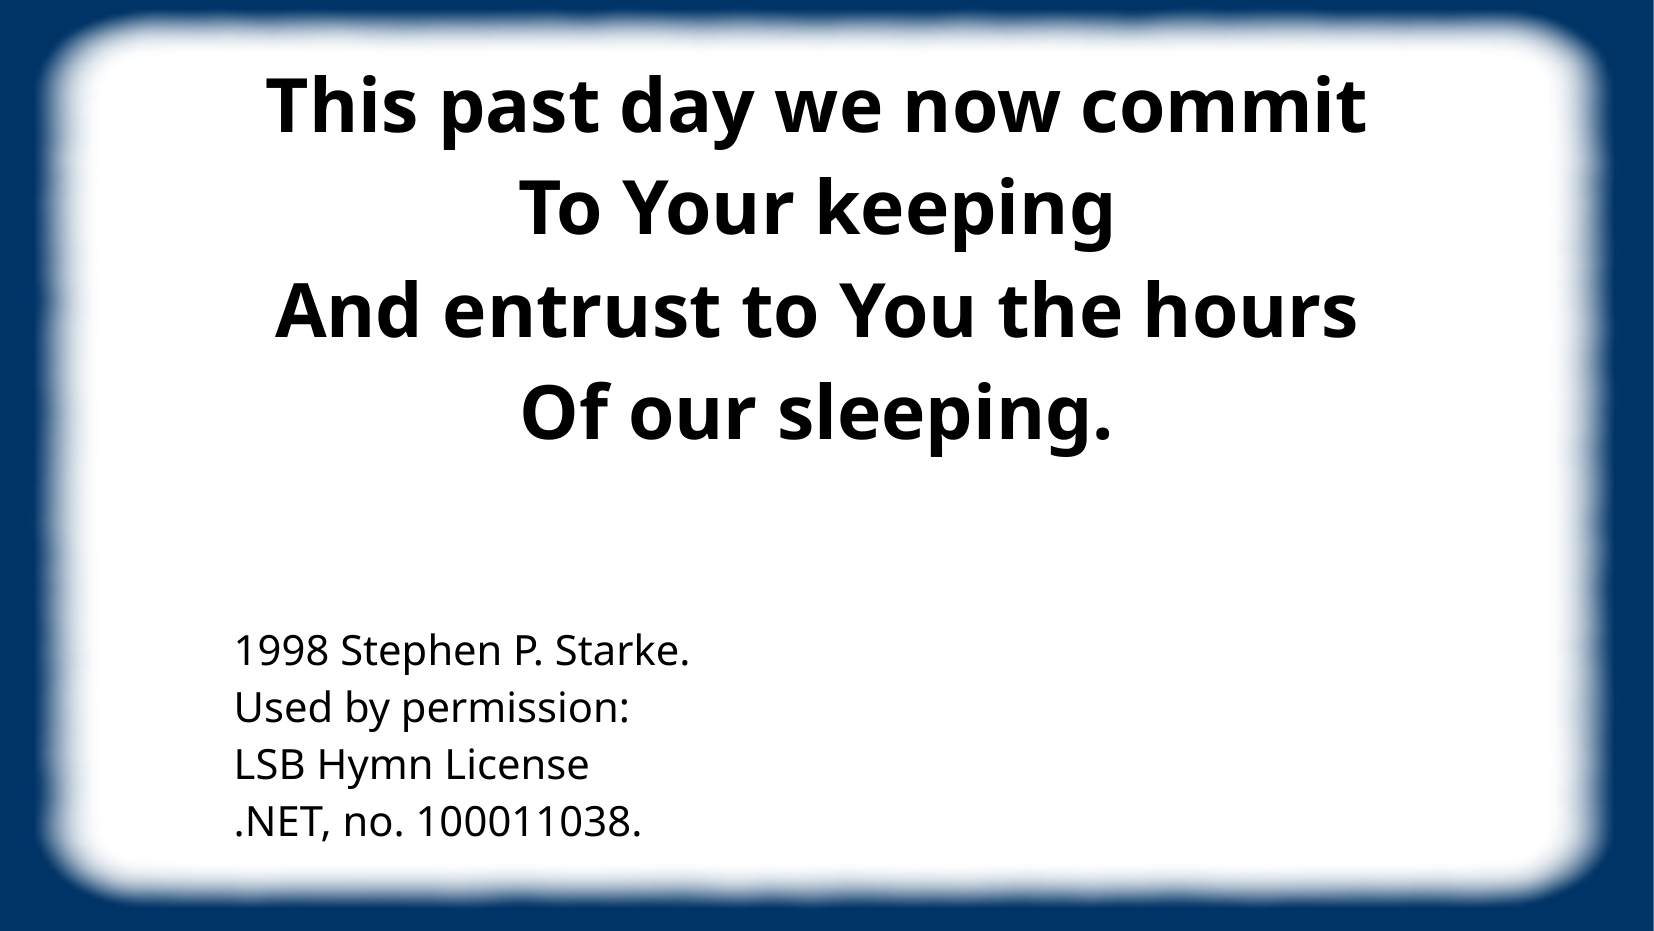

This past day we now commit
To Your keeping
And entrust to You the hours
Of our sleeping.
 1998 Stephen P. Starke.
 Used by permission:
 LSB Hymn License
 .NET, no. 100011038.